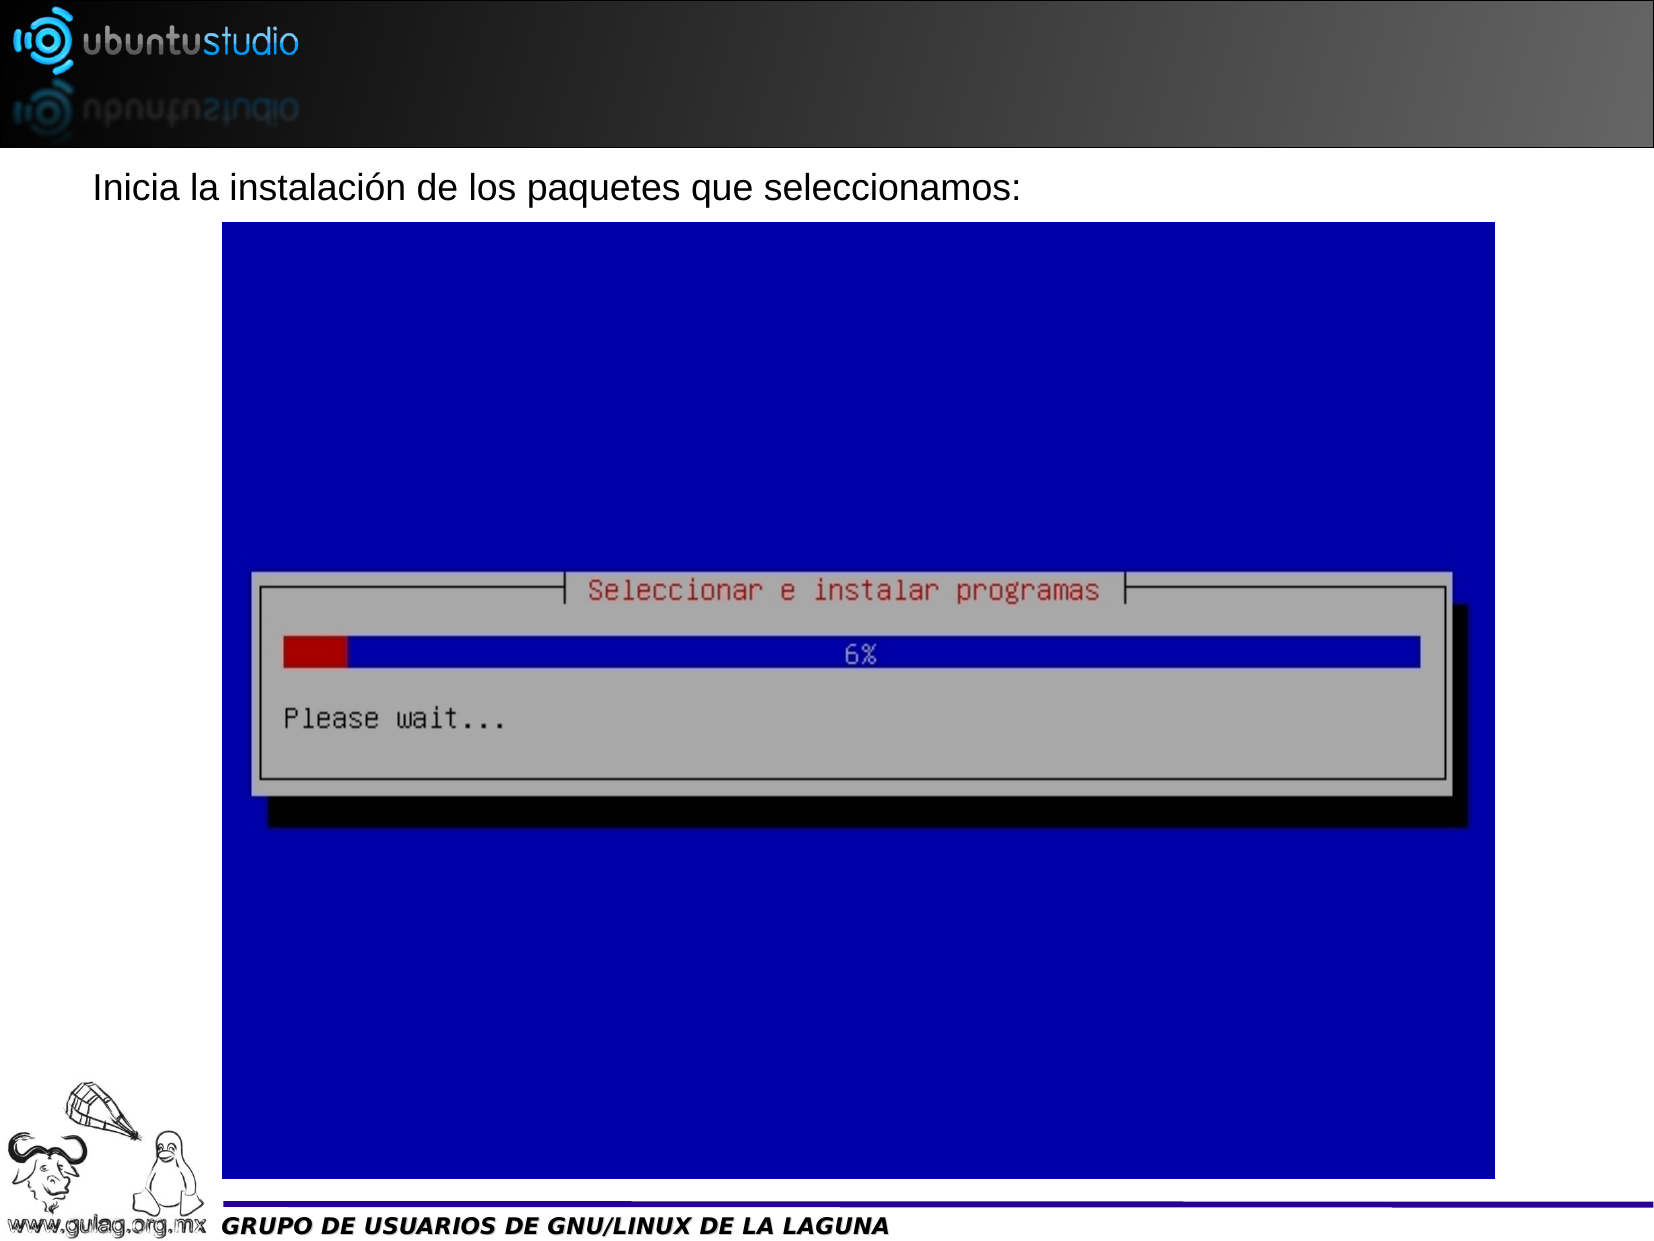

GRUPO DE USUARIOS DE GNU/LINUX DE LA LAGUNA
Inicia la instalación de los paquetes que seleccionamos: